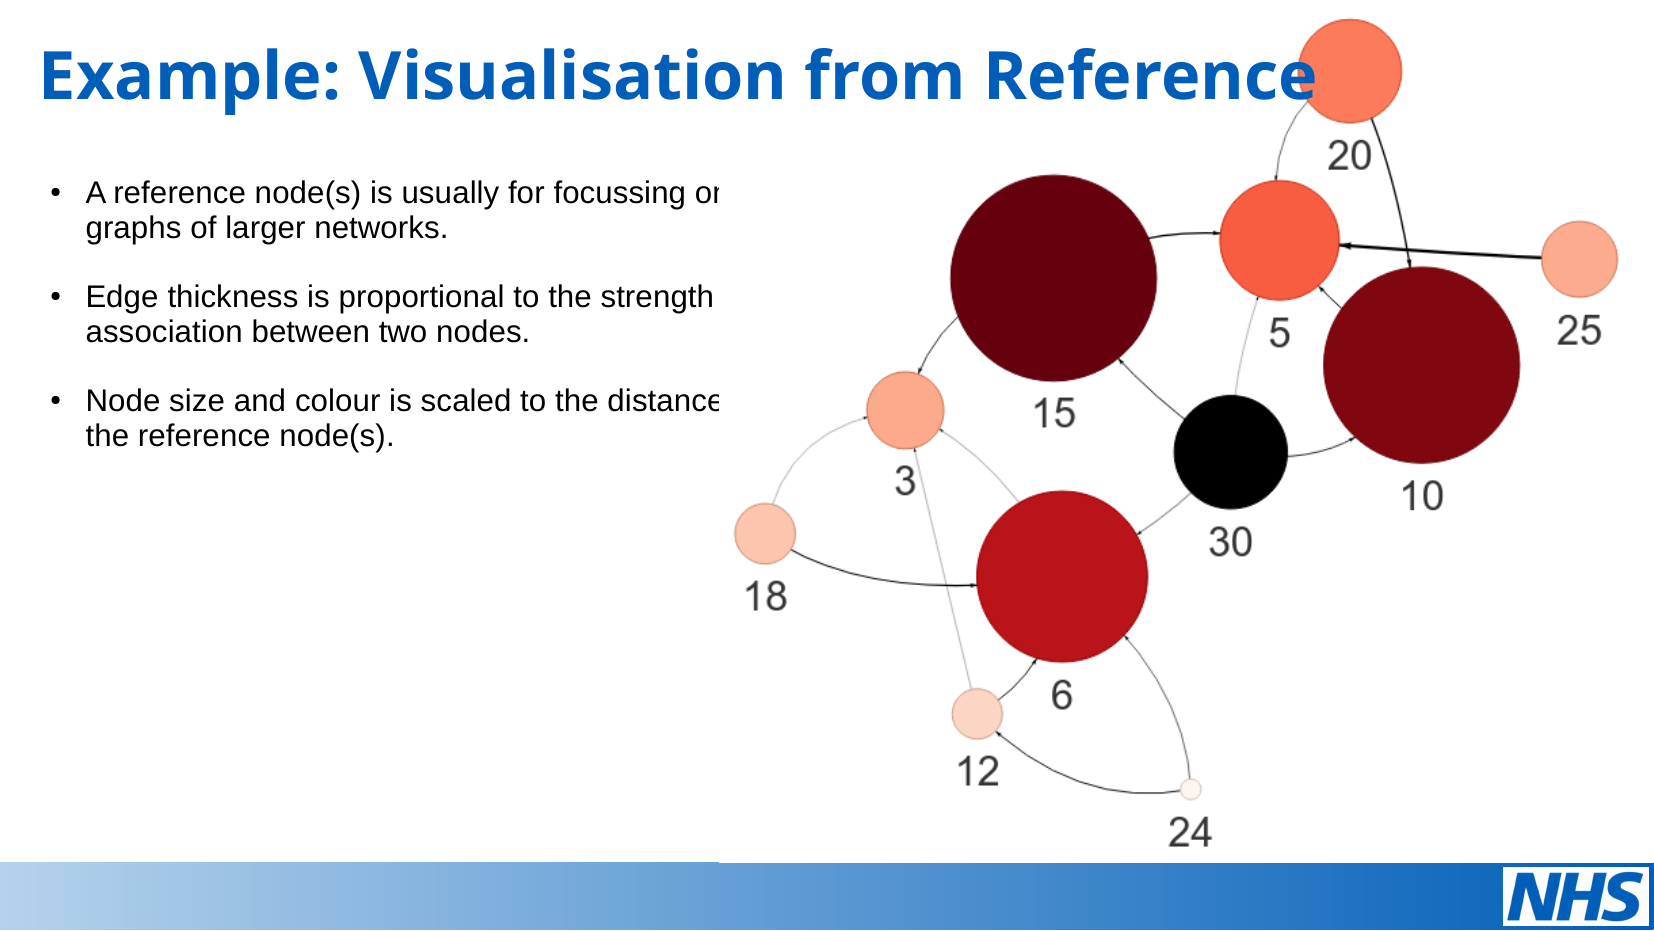

Example: Visualisation from Reference
A reference node(s) is usually for focussing on sub-graphs of larger networks.
Edge thickness is proportional to the strength of association between two nodes.
Node size and colour is scaled to the distance from the reference node(s).